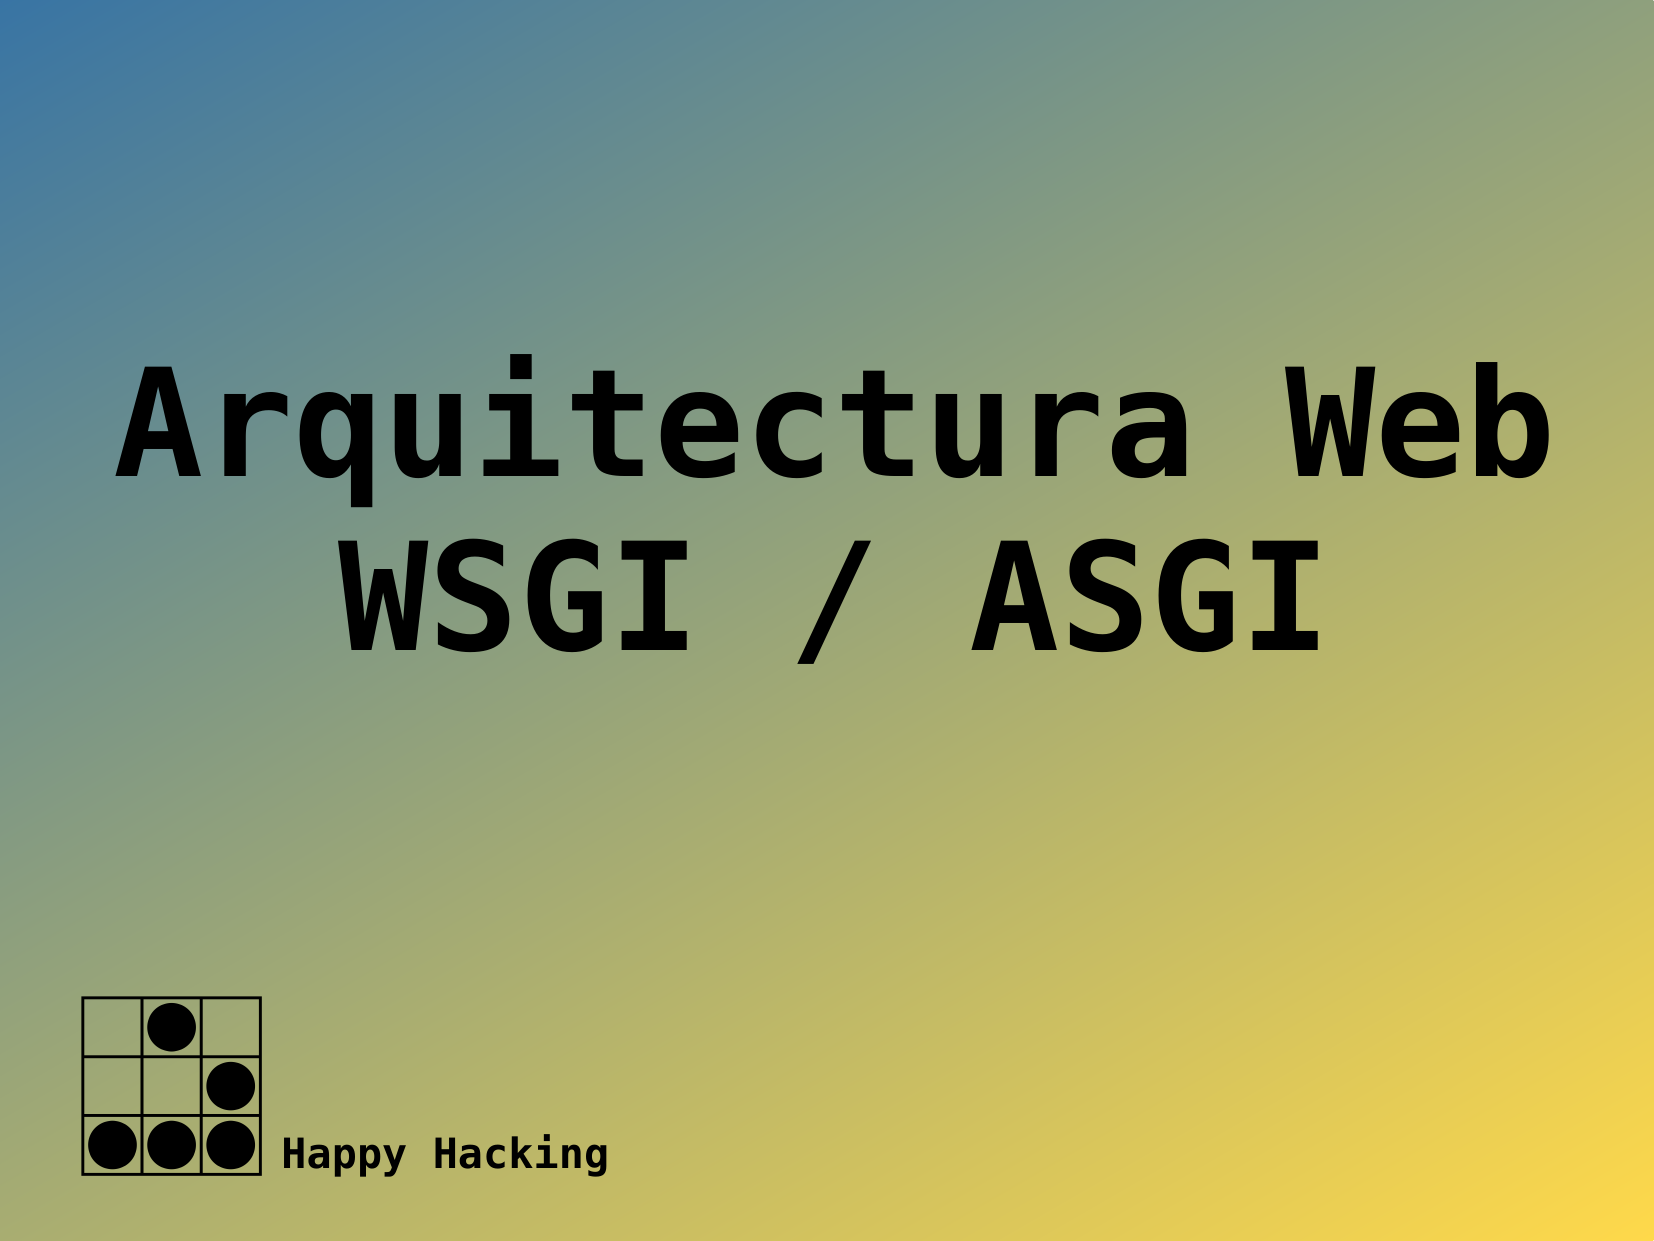

# Arquitectura Web
WSGI / ASGI
Happy Hacking